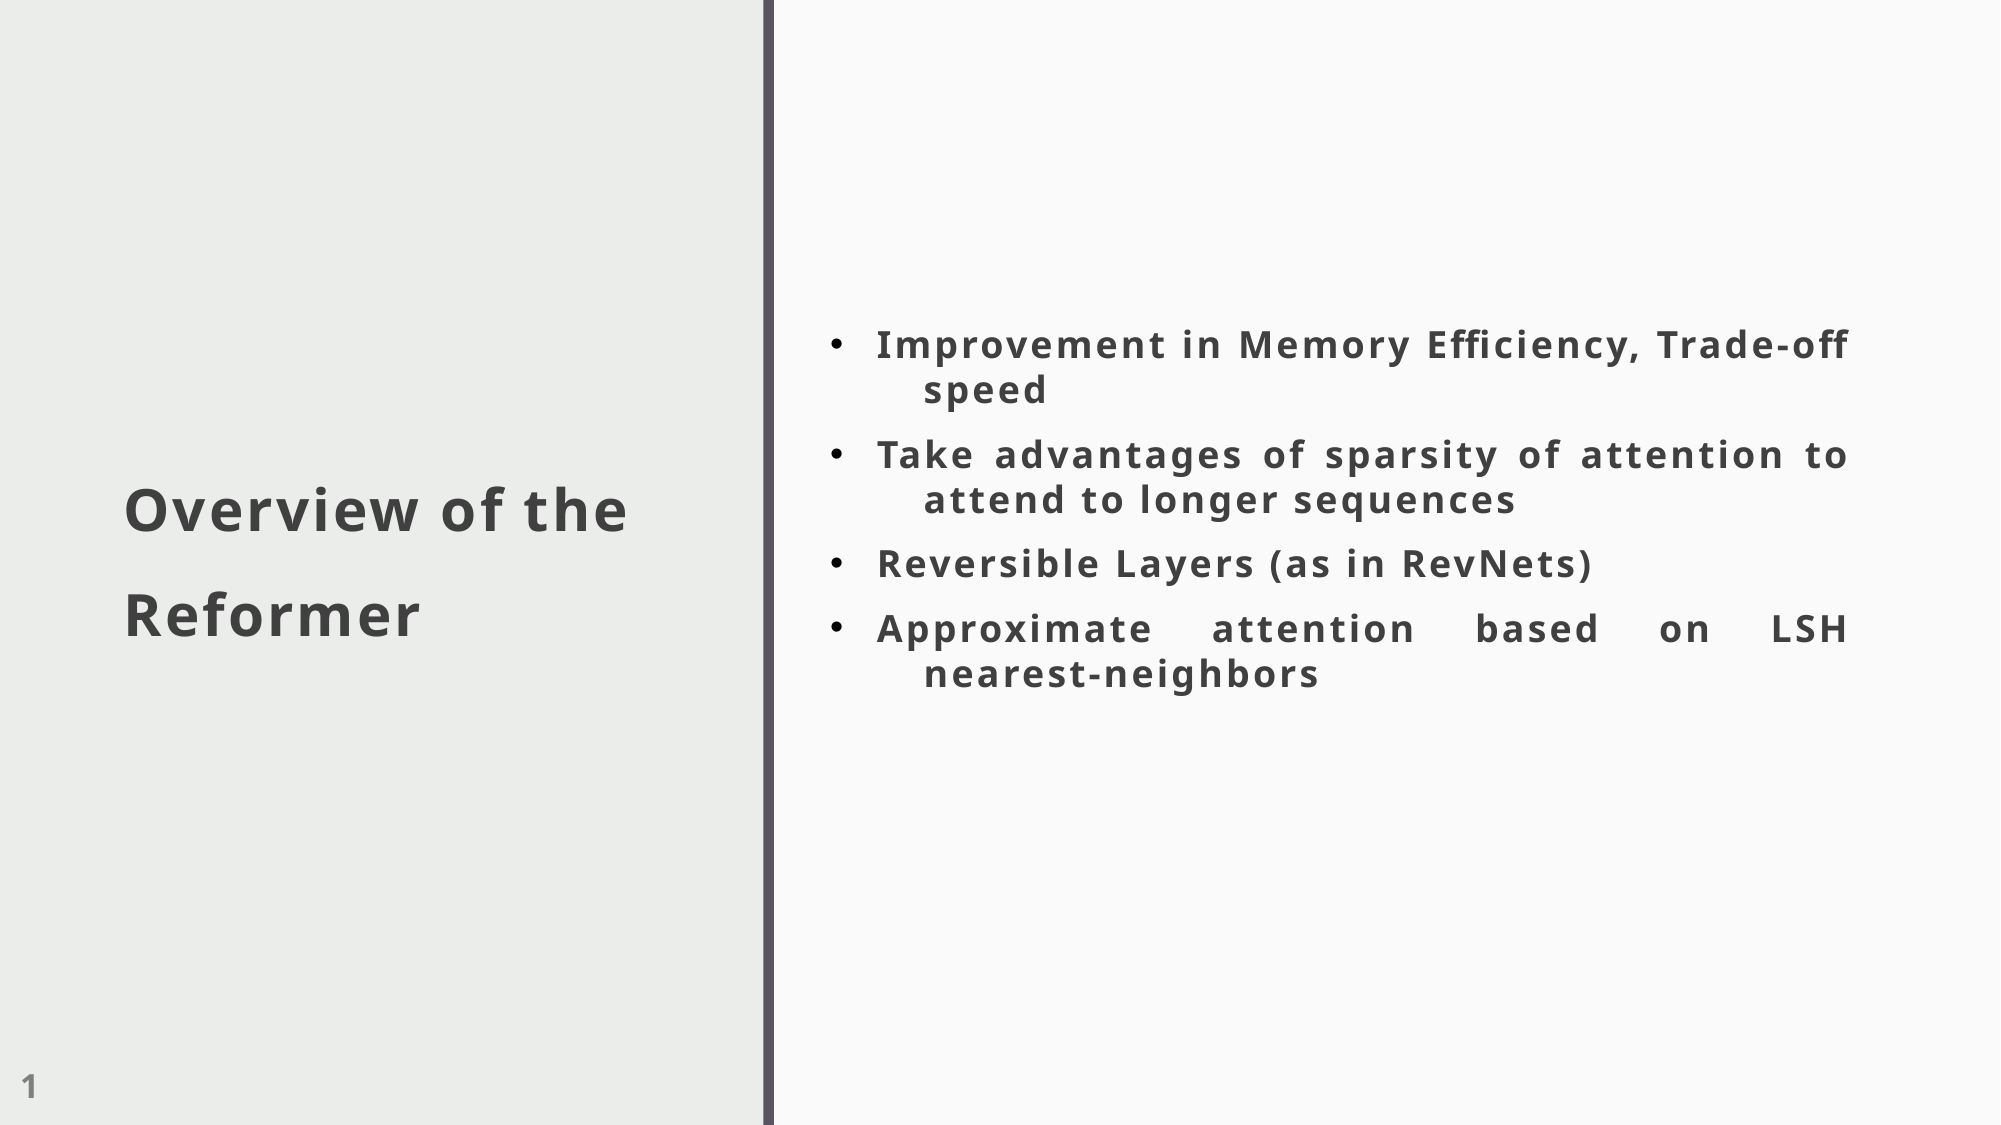

# Overview of the Reformer
Improvement in Memory Efficiency, Trade-off speed
Take advantages of sparsity of attention to attend to longer sequences
Reversible Layers (as in RevNets)
Approximate attention based on LSH nearest-neighbors
1